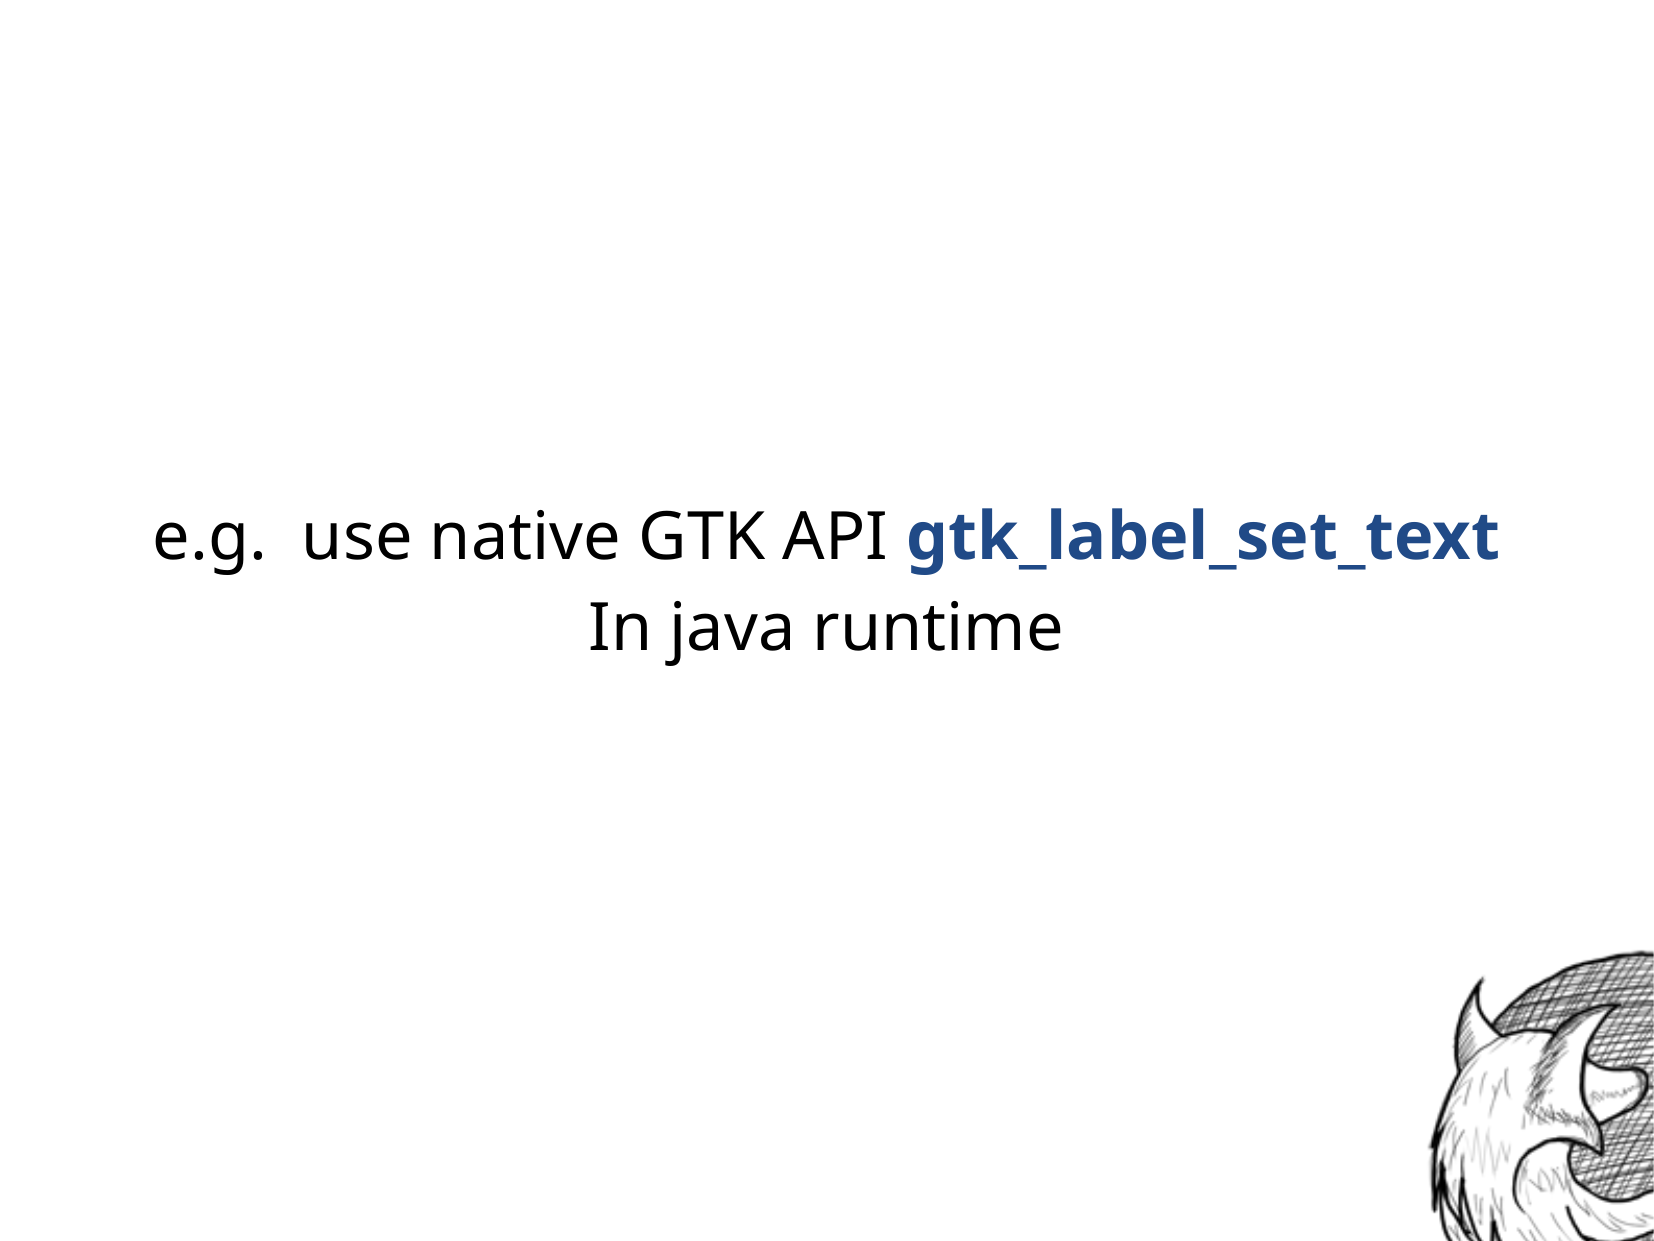

# e.g. use native GTK API gtk_label_set_text
In java runtime